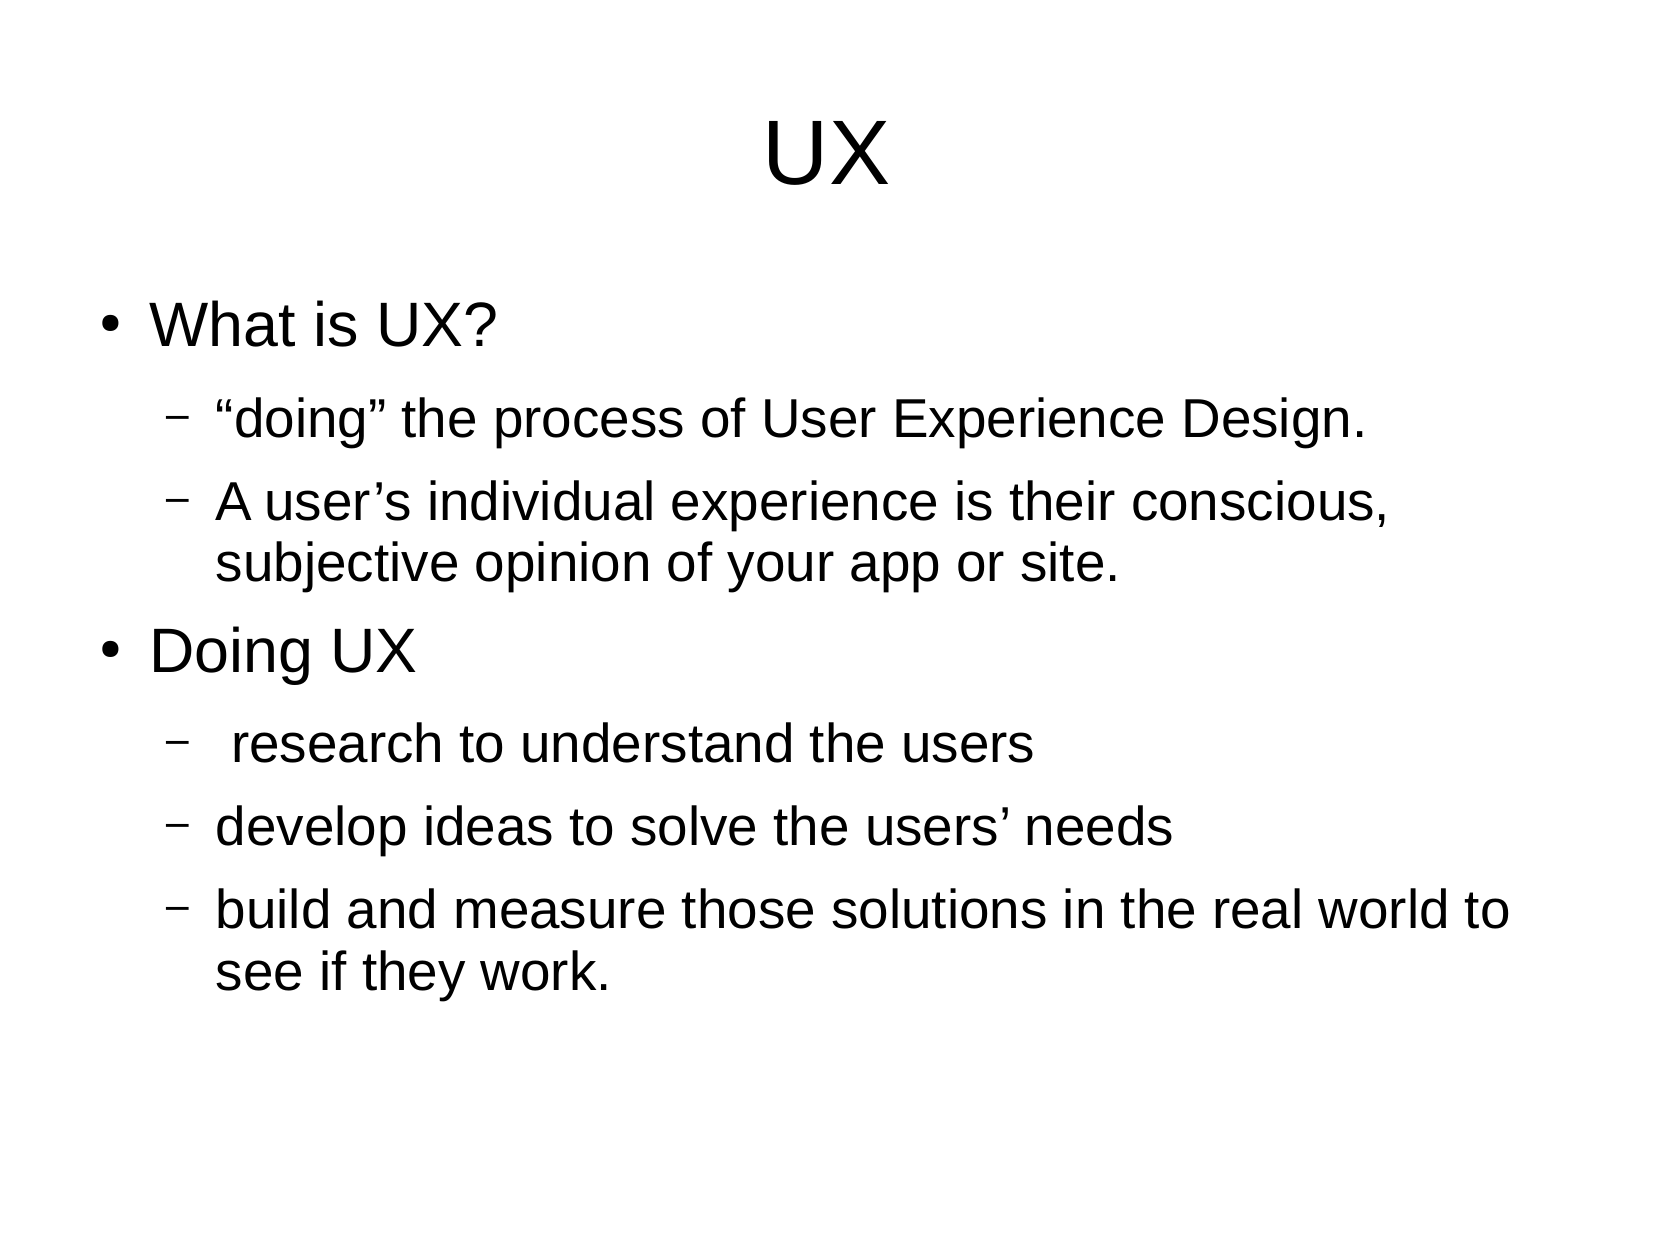

# UX
What is UX?
“doing” the process of User Experience Design.
A user’s individual experience is their conscious, subjective opinion of your app or site.
Doing UX
 research to understand the users
develop ideas to solve the users’ needs
build and measure those solutions in the real world to see if they work.